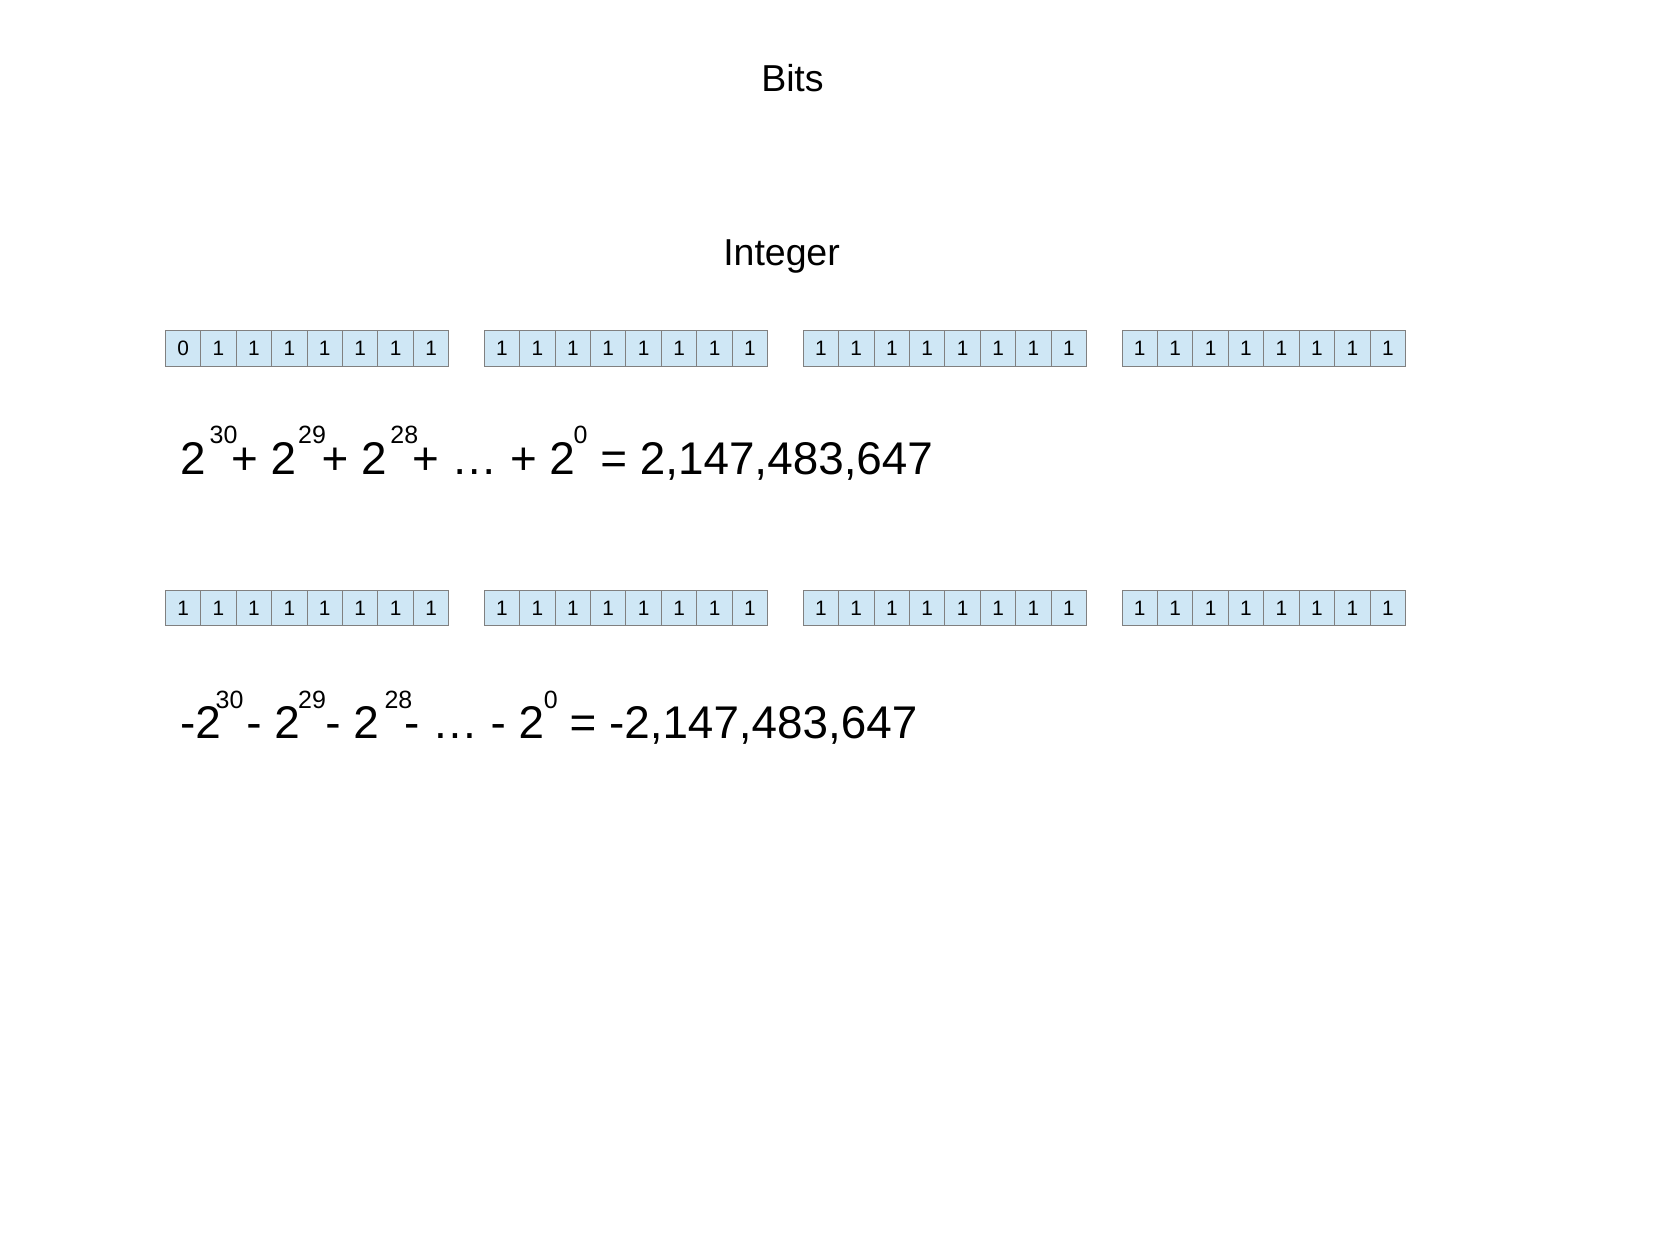

Bits
Integer
0
1
1
1
1
1
1
1
1
1
1
1
1
1
1
1
1
1
1
1
1
1
1
1
1
1
1
1
1
1
1
1
30
29
28
0
2 + 2 + 2 + … + 2 = 2,147,483,647
1
1
1
1
1
1
1
1
1
1
1
1
1
1
1
1
1
1
1
1
1
1
1
1
1
1
1
1
1
1
1
1
30
29
28
0
-2 - 2 - 2 - … - 2 = -2,147,483,647